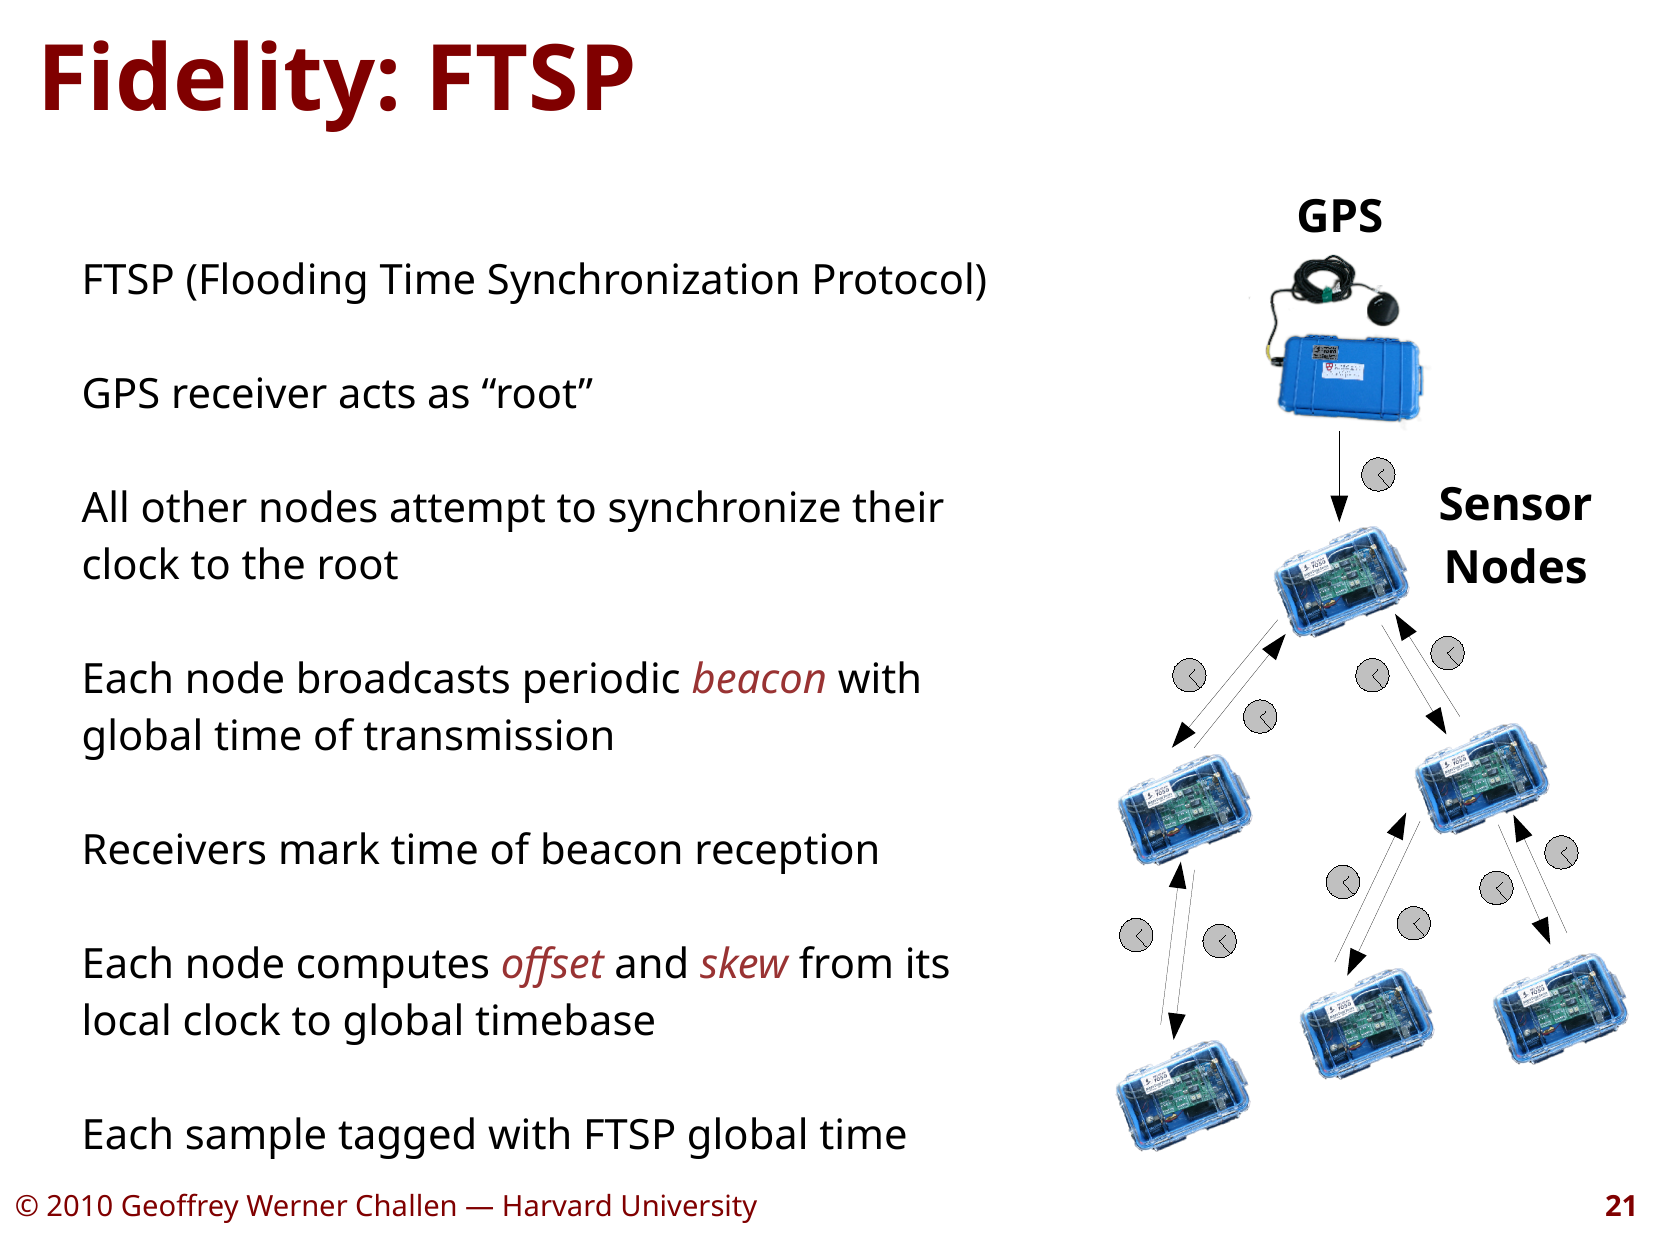

# Fidelity: FTSP
GPS
FTSP (Flooding Time Synchronization Protocol)
GPS receiver acts as “root”
All other nodes attempt to synchronize their clock to the root
Each node broadcasts periodic beacon with
global time of transmission
Receivers mark time of beacon reception
Each node computes offset and skew from its local clock to global timebase
Each sample tagged with FTSP global time
Sensor
Nodes
21